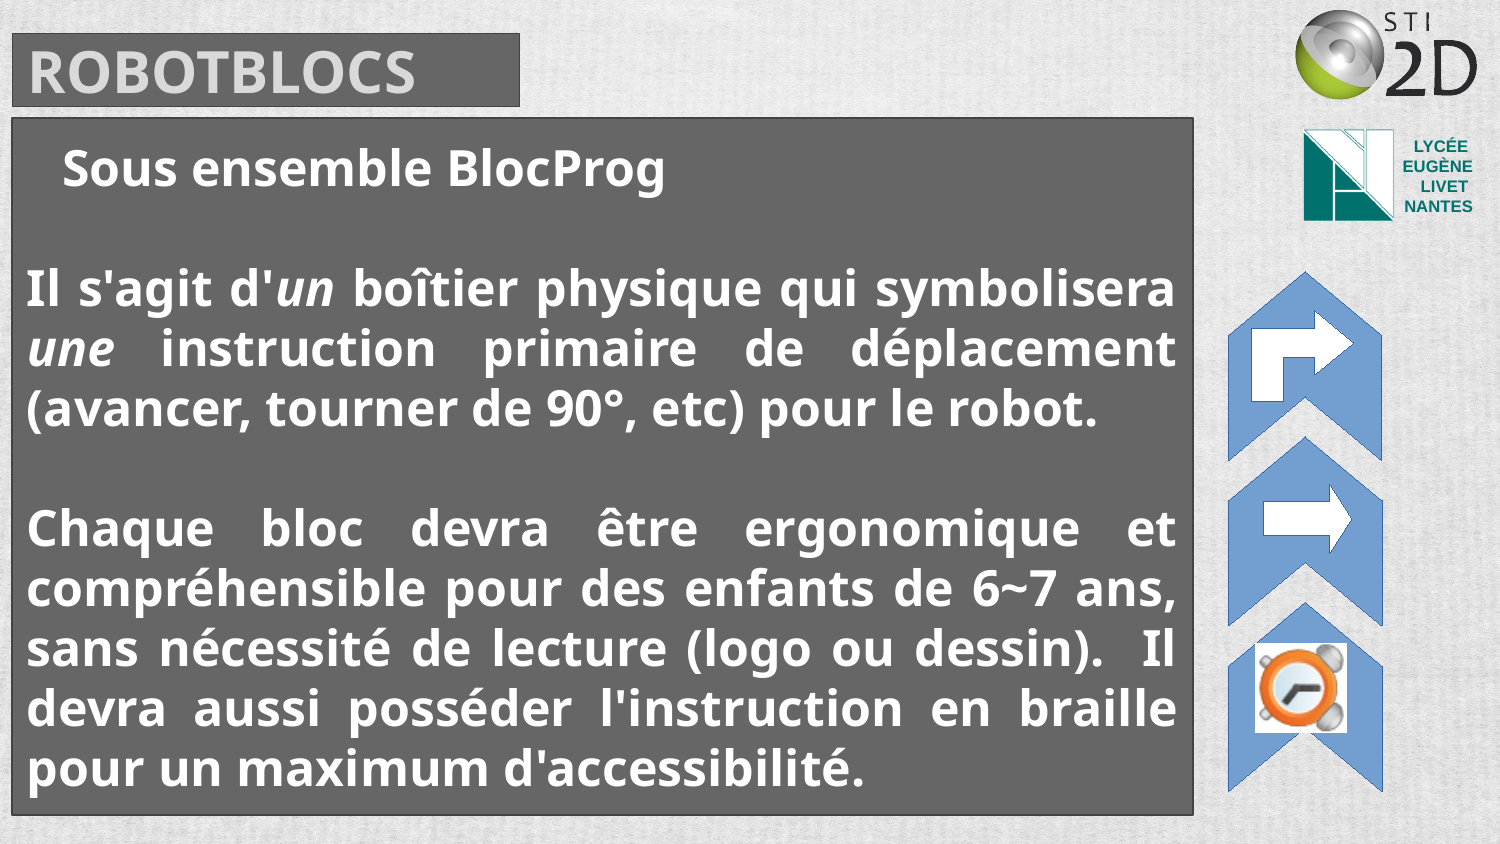

ROBOTBLOCS
Sous ensemble BlocProg
Il s'agit d'un boîtier physique qui symbolisera une instruction primaire de déplacement (avancer, tourner de 90°, etc) pour le robot.
Chaque bloc devra être ergonomique et compréhensible pour des enfants de 6~7 ans, sans nécessité de lecture (logo ou dessin). Il devra aussi posséder l'instruction en braille pour un maximum d'accessibilité.
LYCÉE
EUGÈNE
LIVET
NANTES